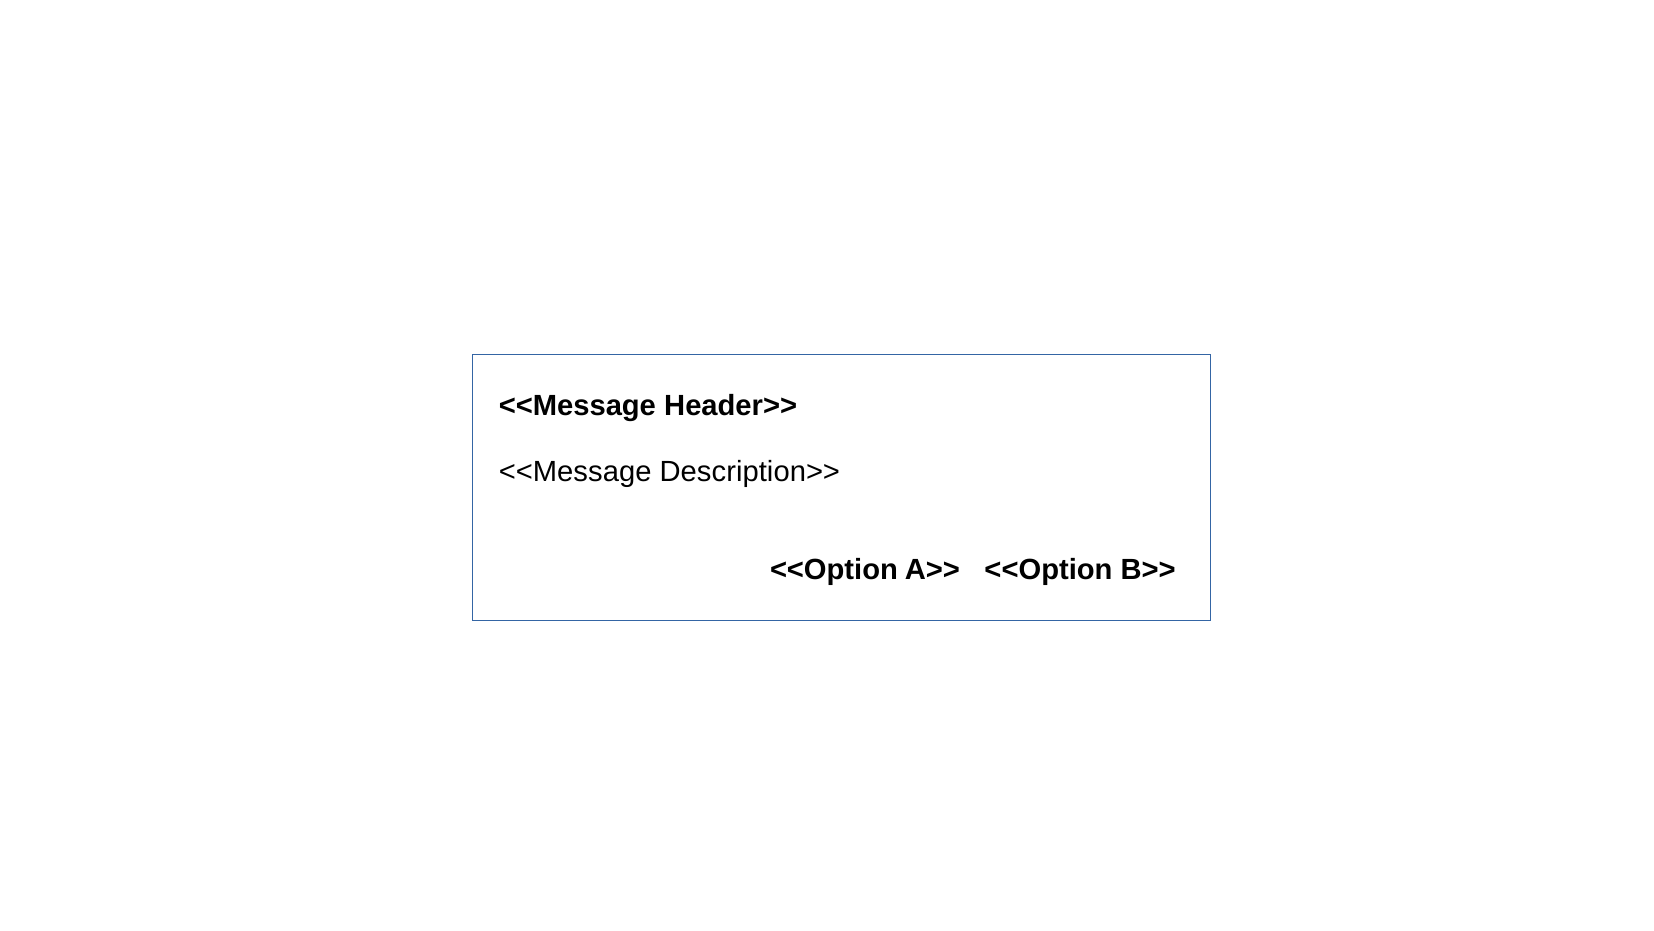

<<Message Header>>
<<Message Description>>
			 <<Option A>> <<Option B>>